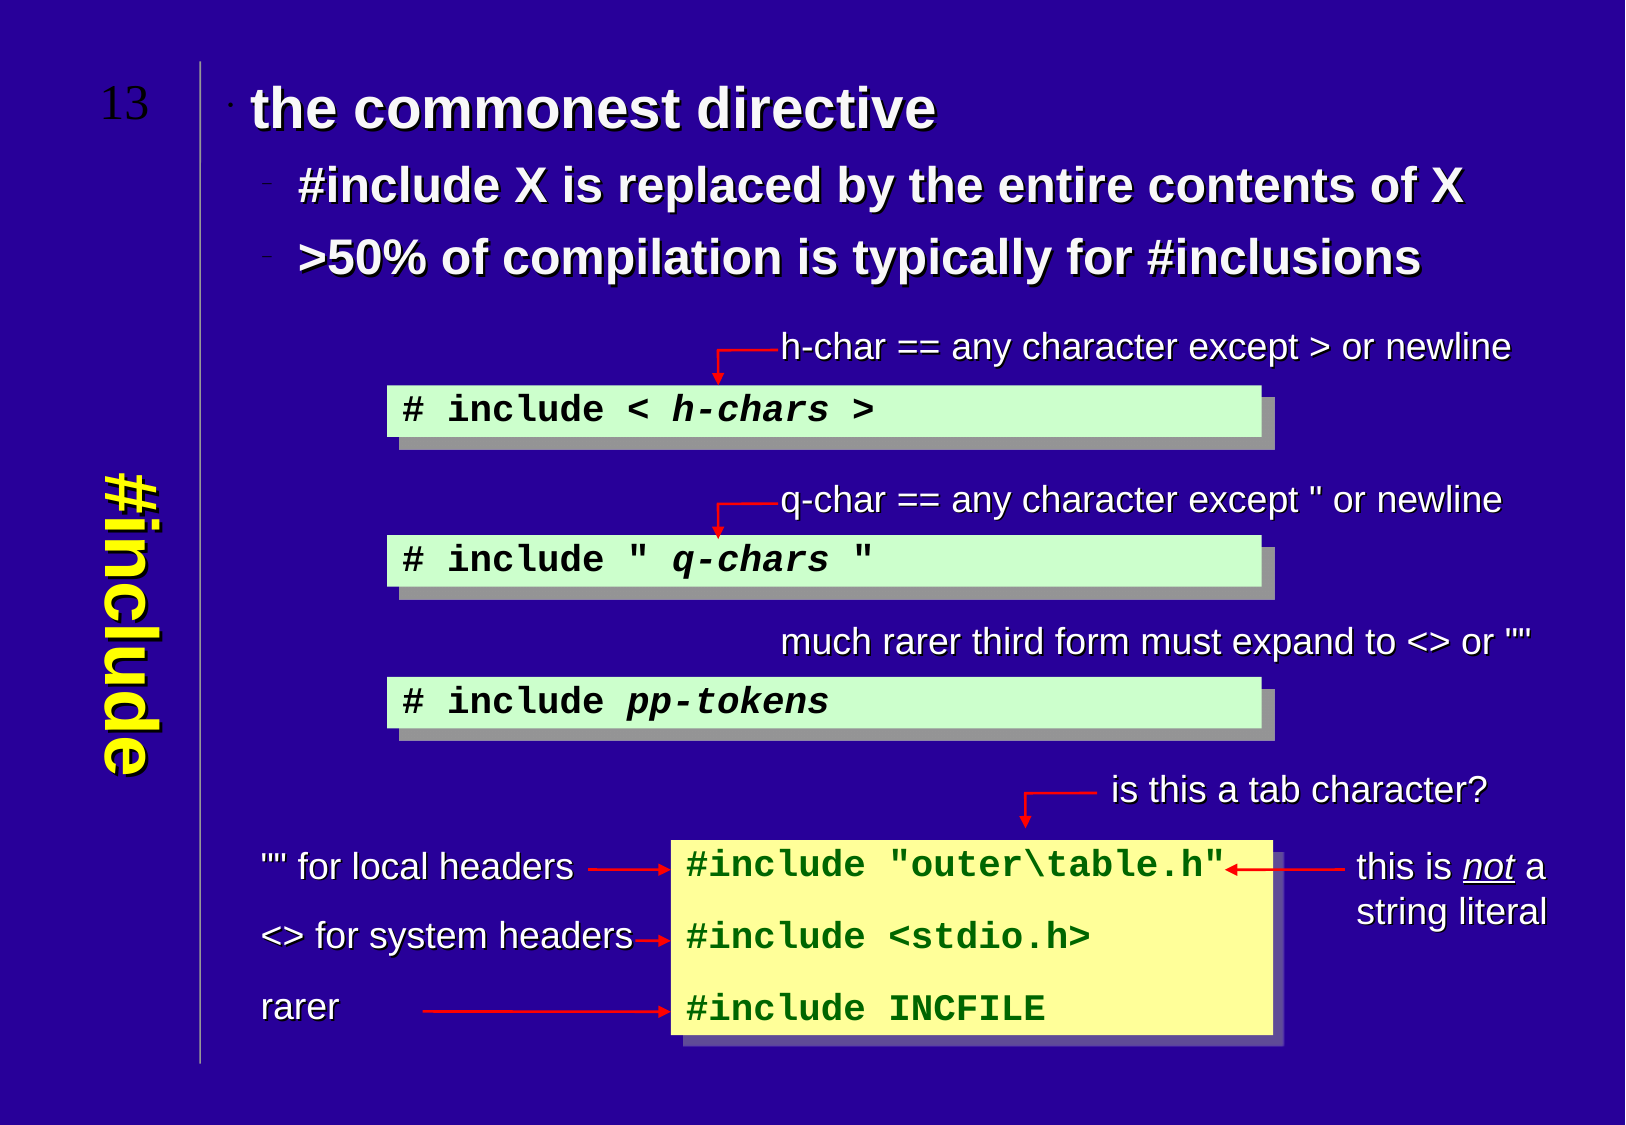

13
 the commonest directive
#include X is replaced by the entire contents of X
>50% of compilation is typically for #inclusions
# #include
h-char == any character except > or newline
# include < h-chars >
q-char == any character except " or newline
# include " q-chars "
much rarer third form must expand to <> or ""
# include pp-tokens
is this a tab character?
"" for local headers
this is not a
string literal
#include "outer\table.h"
#include <stdio.h>
#include INCFILE
<> for system headers
rarer